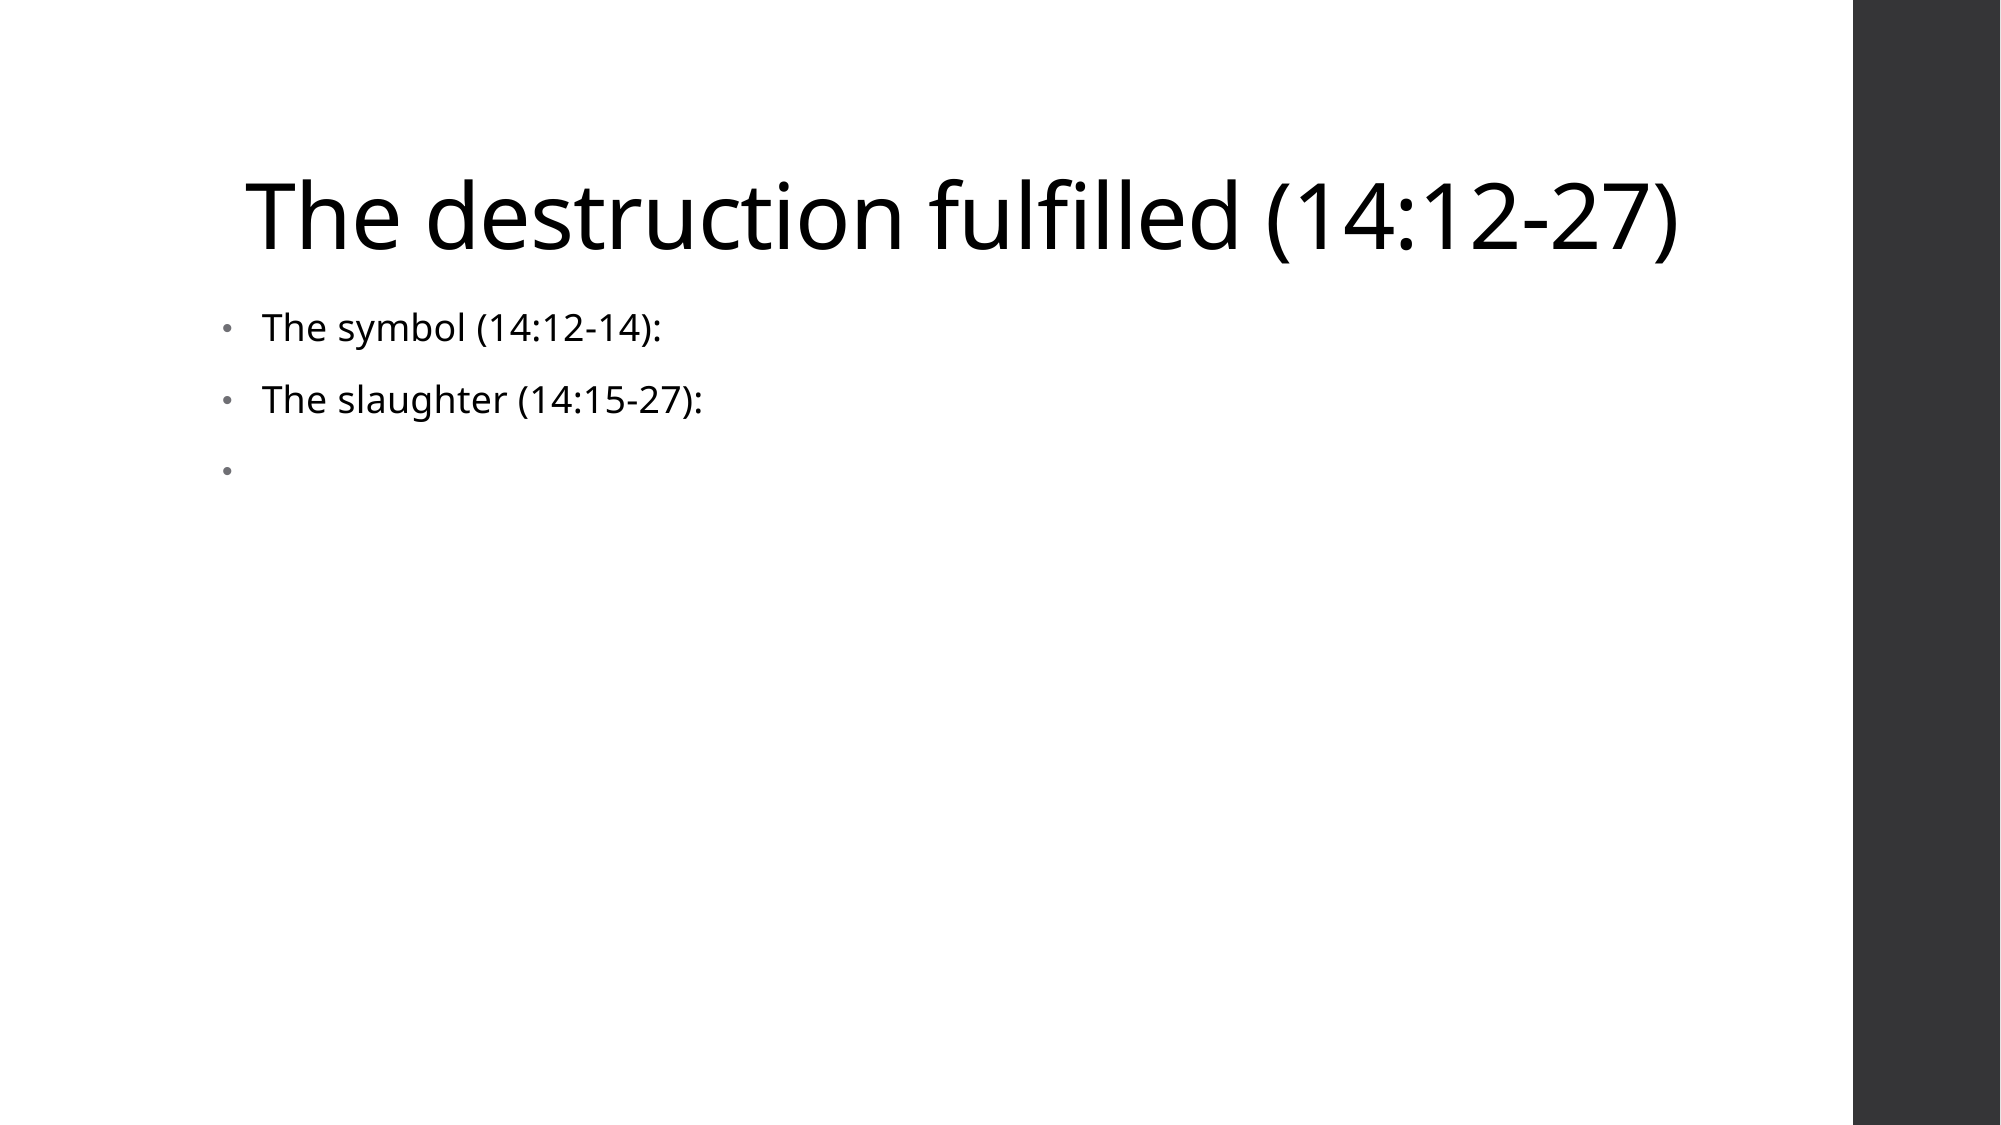

# The destruction fulfilled (14:12-27)
 The symbol (14:12-14):
 The slaughter (14:15-27):